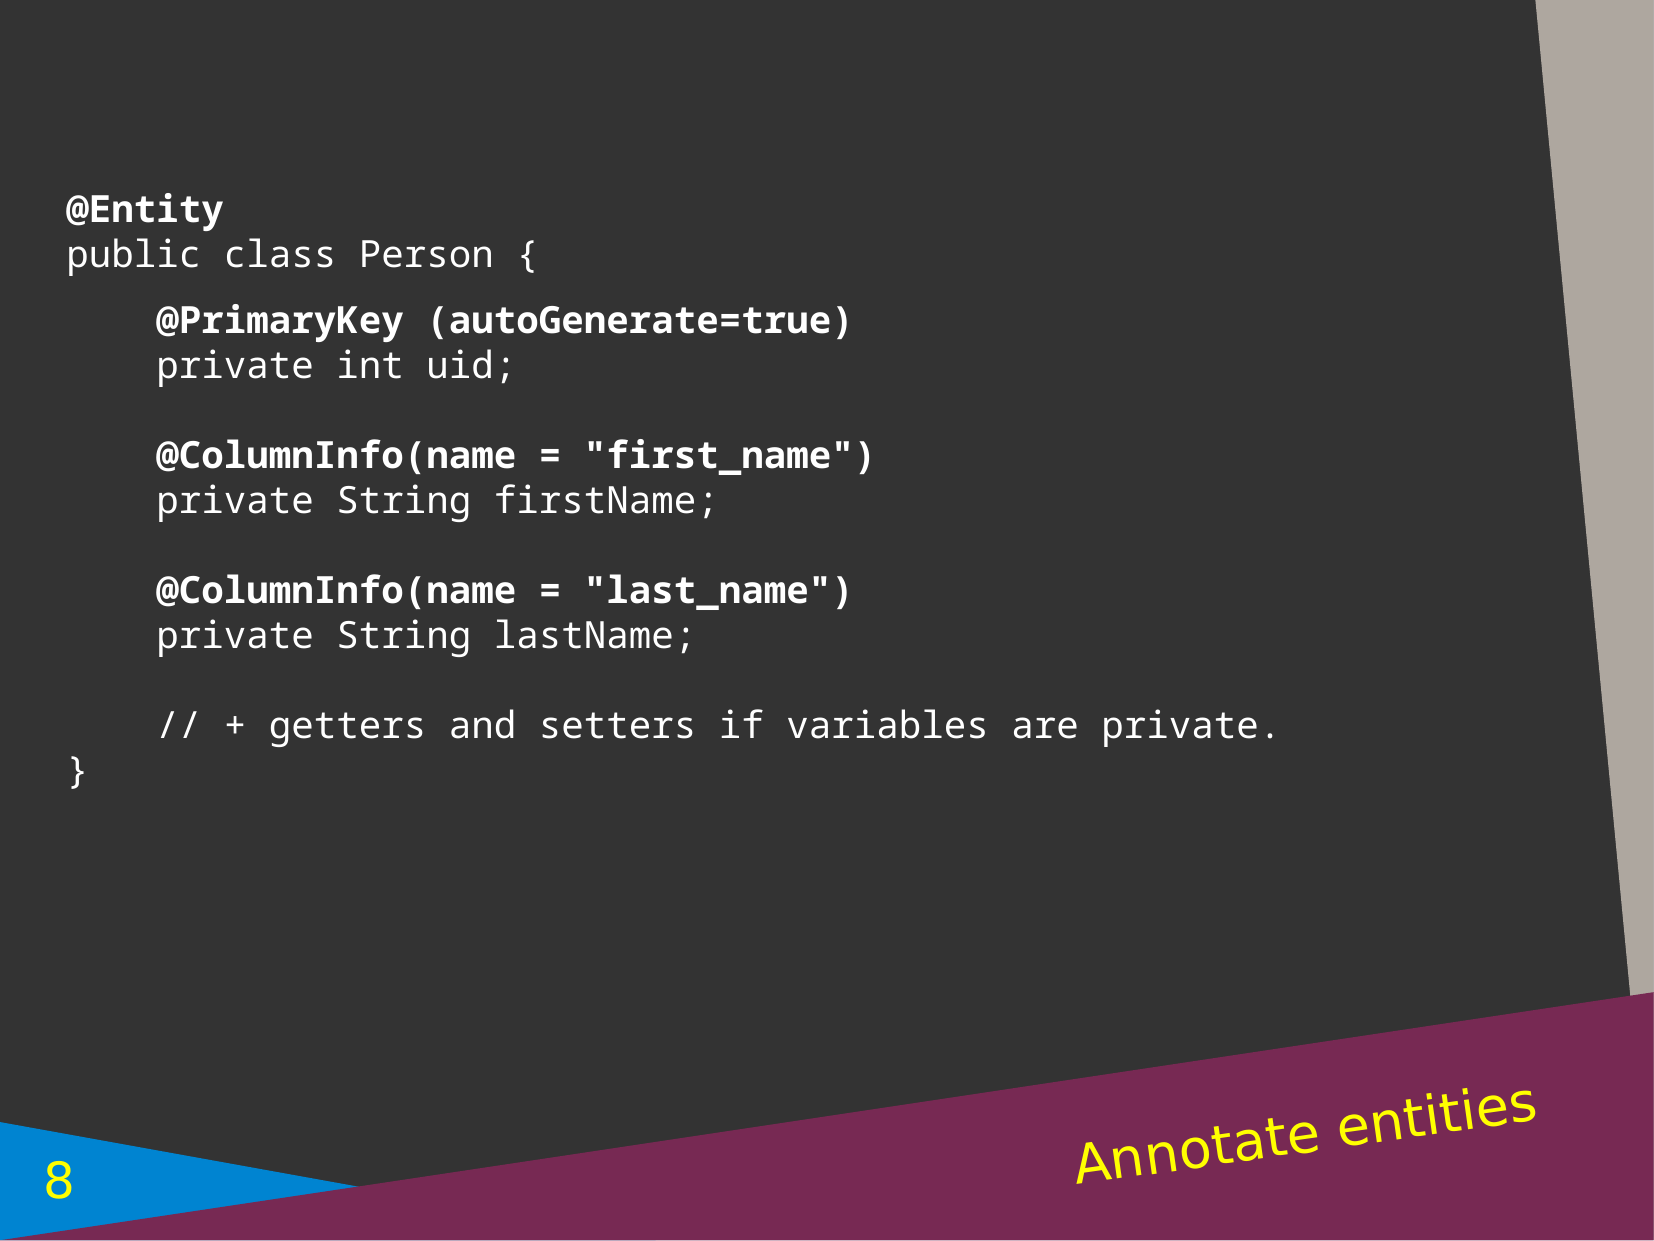

@Entity
public class Person {
 @PrimaryKey (autoGenerate=true)
 private int uid;
 @ColumnInfo(name = "first_name")
 private String firstName;
 @ColumnInfo(name = "last_name")
 private String lastName;
 // + getters and setters if variables are private.
}
# Annotate entities
8